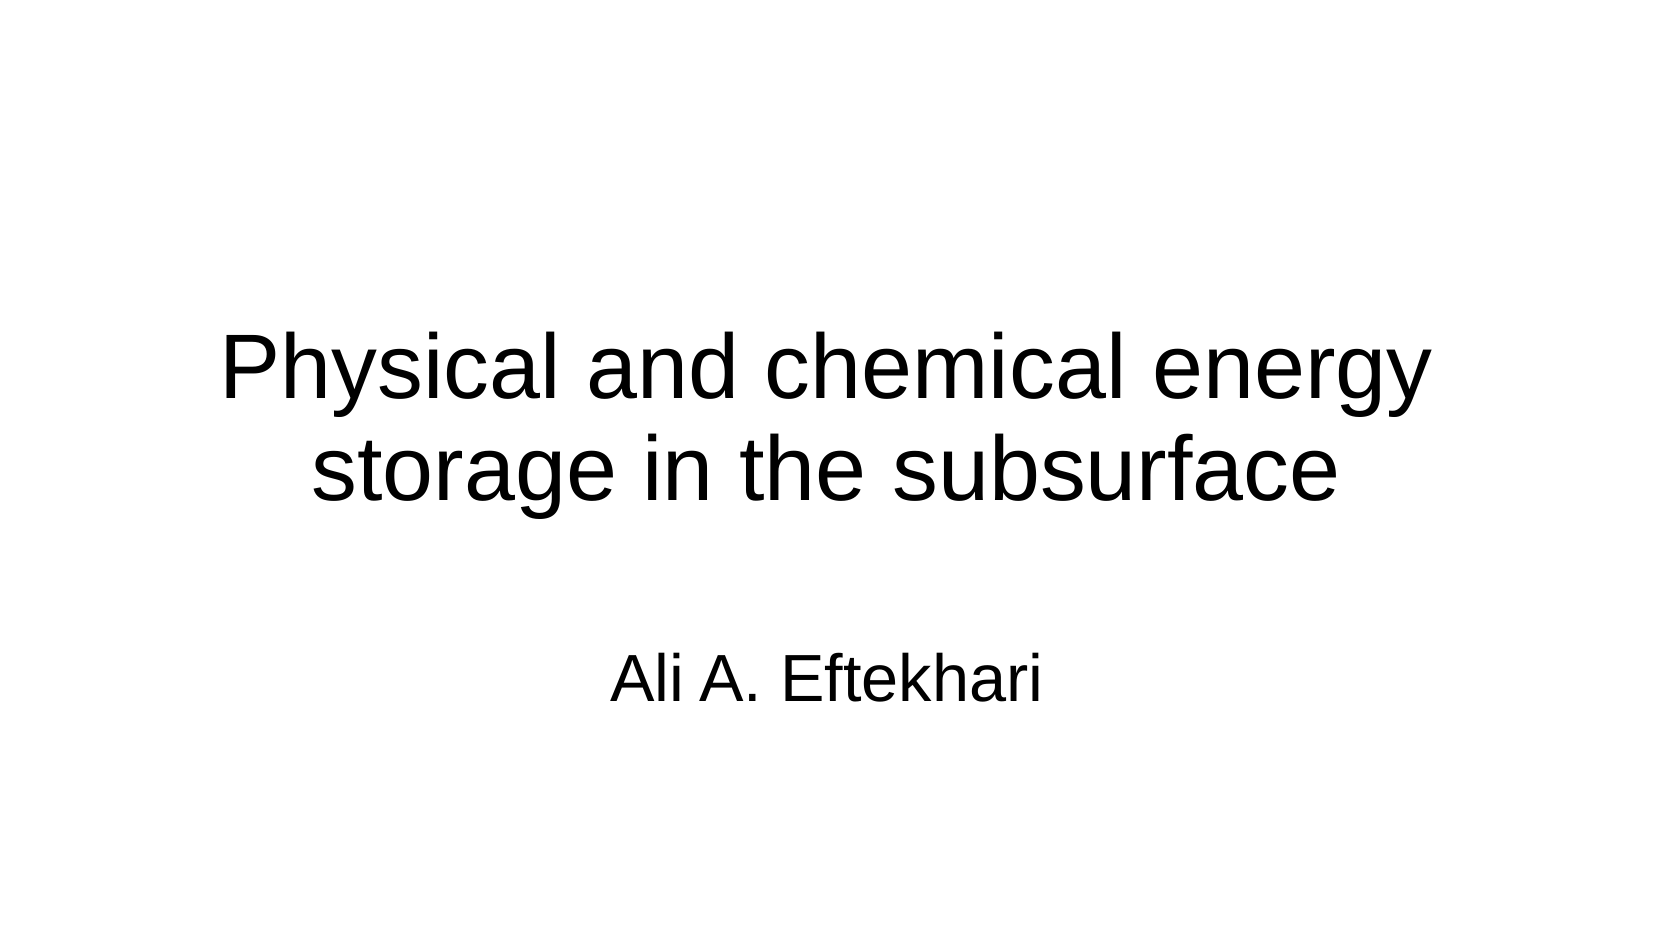

# Physical and chemical energy storage in the subsurface
Ali A. Eftekhari